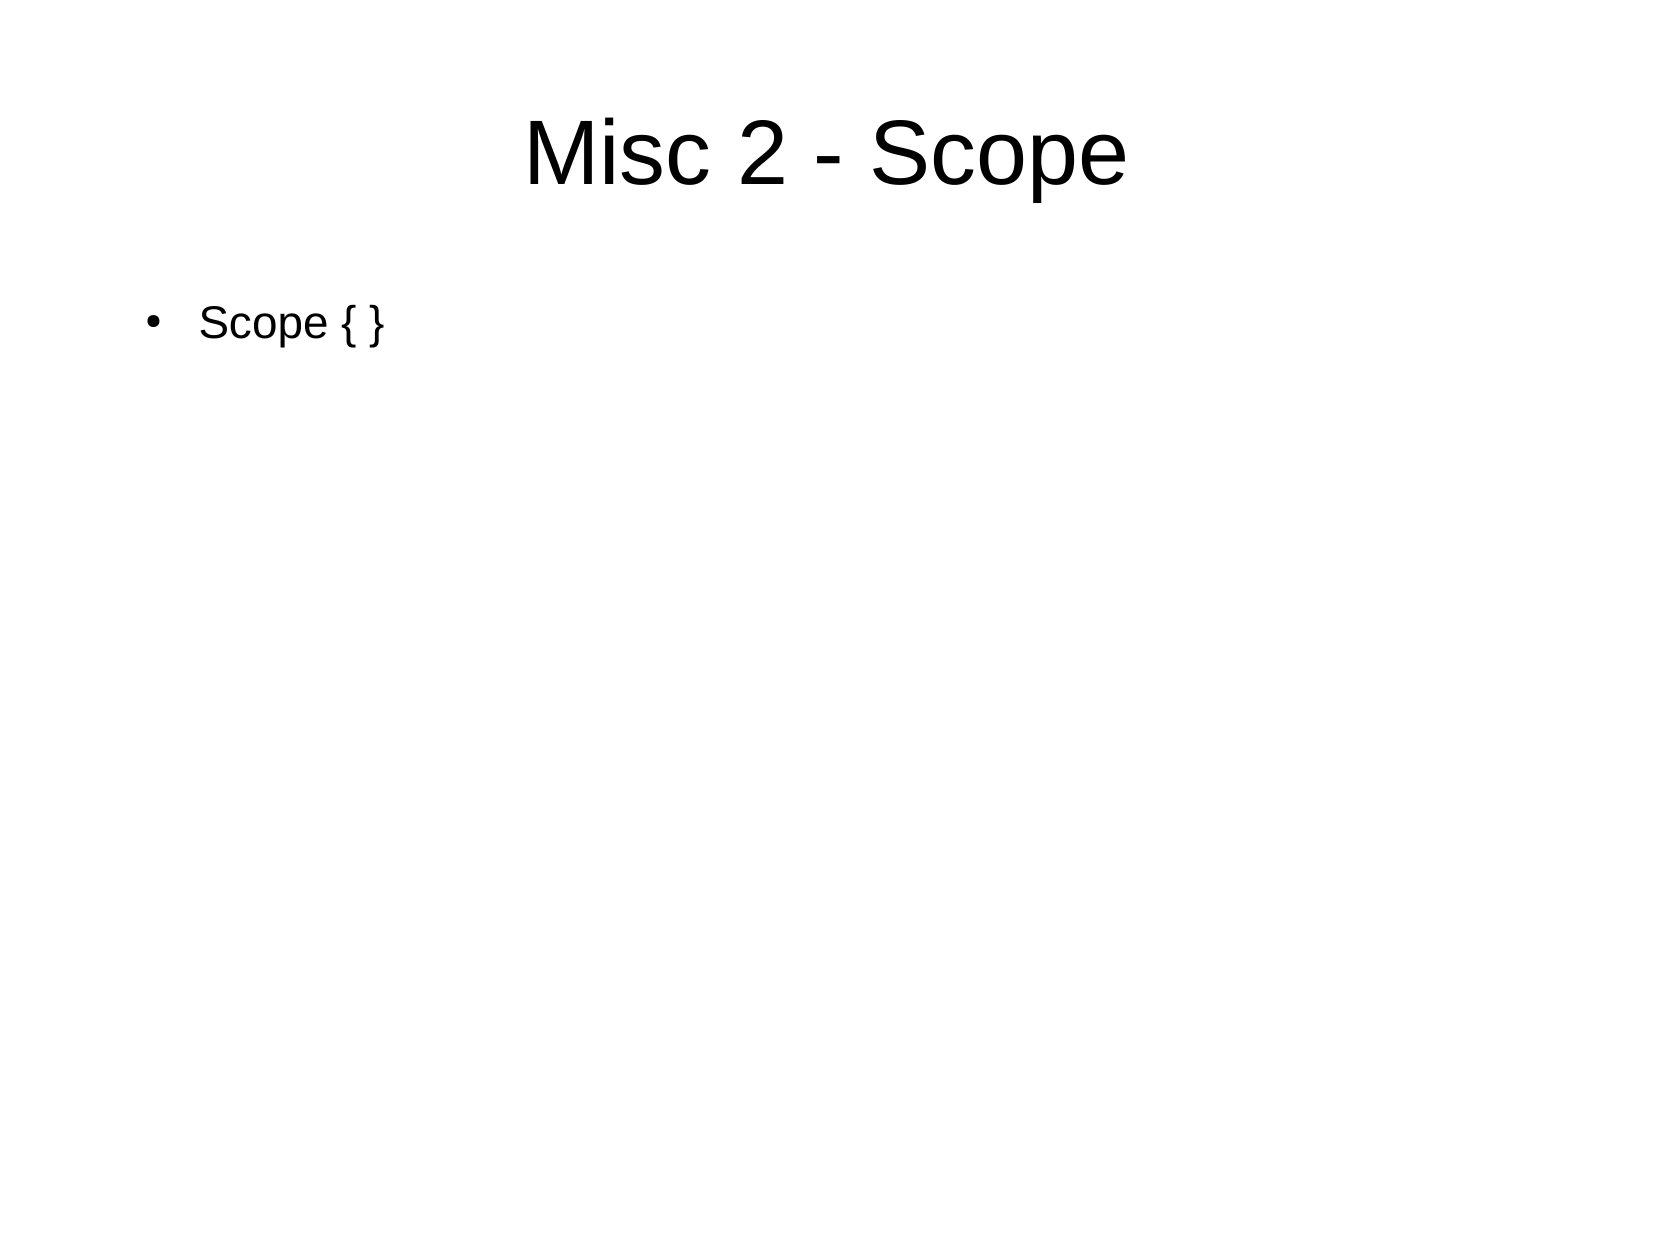

# Misc 2 - Scope
Scope { }